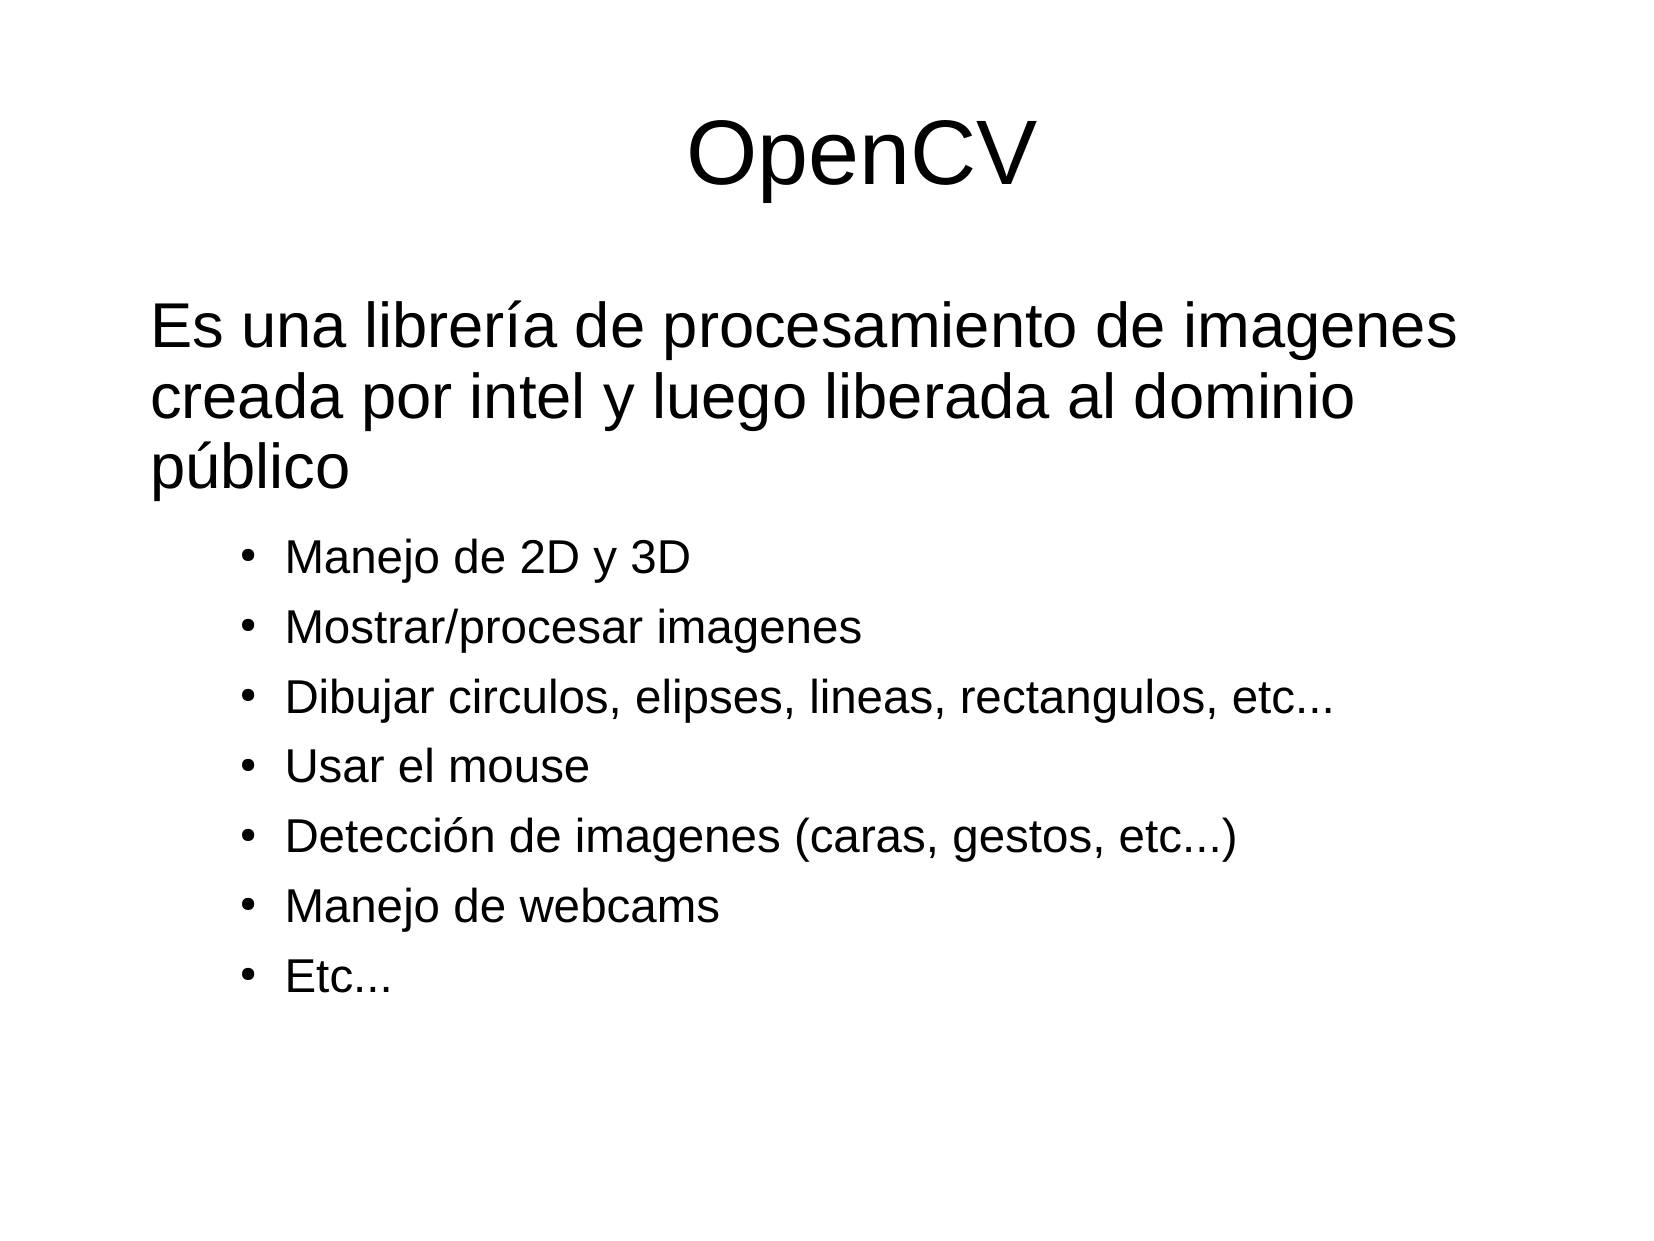

# OpenCV
Es una librería de procesamiento de imagenes creada por intel y luego liberada al dominio público
Manejo de 2D y 3D
Mostrar/procesar imagenes
Dibujar circulos, elipses, lineas, rectangulos, etc...
Usar el mouse
Detección de imagenes (caras, gestos, etc...)
Manejo de webcams
Etc...